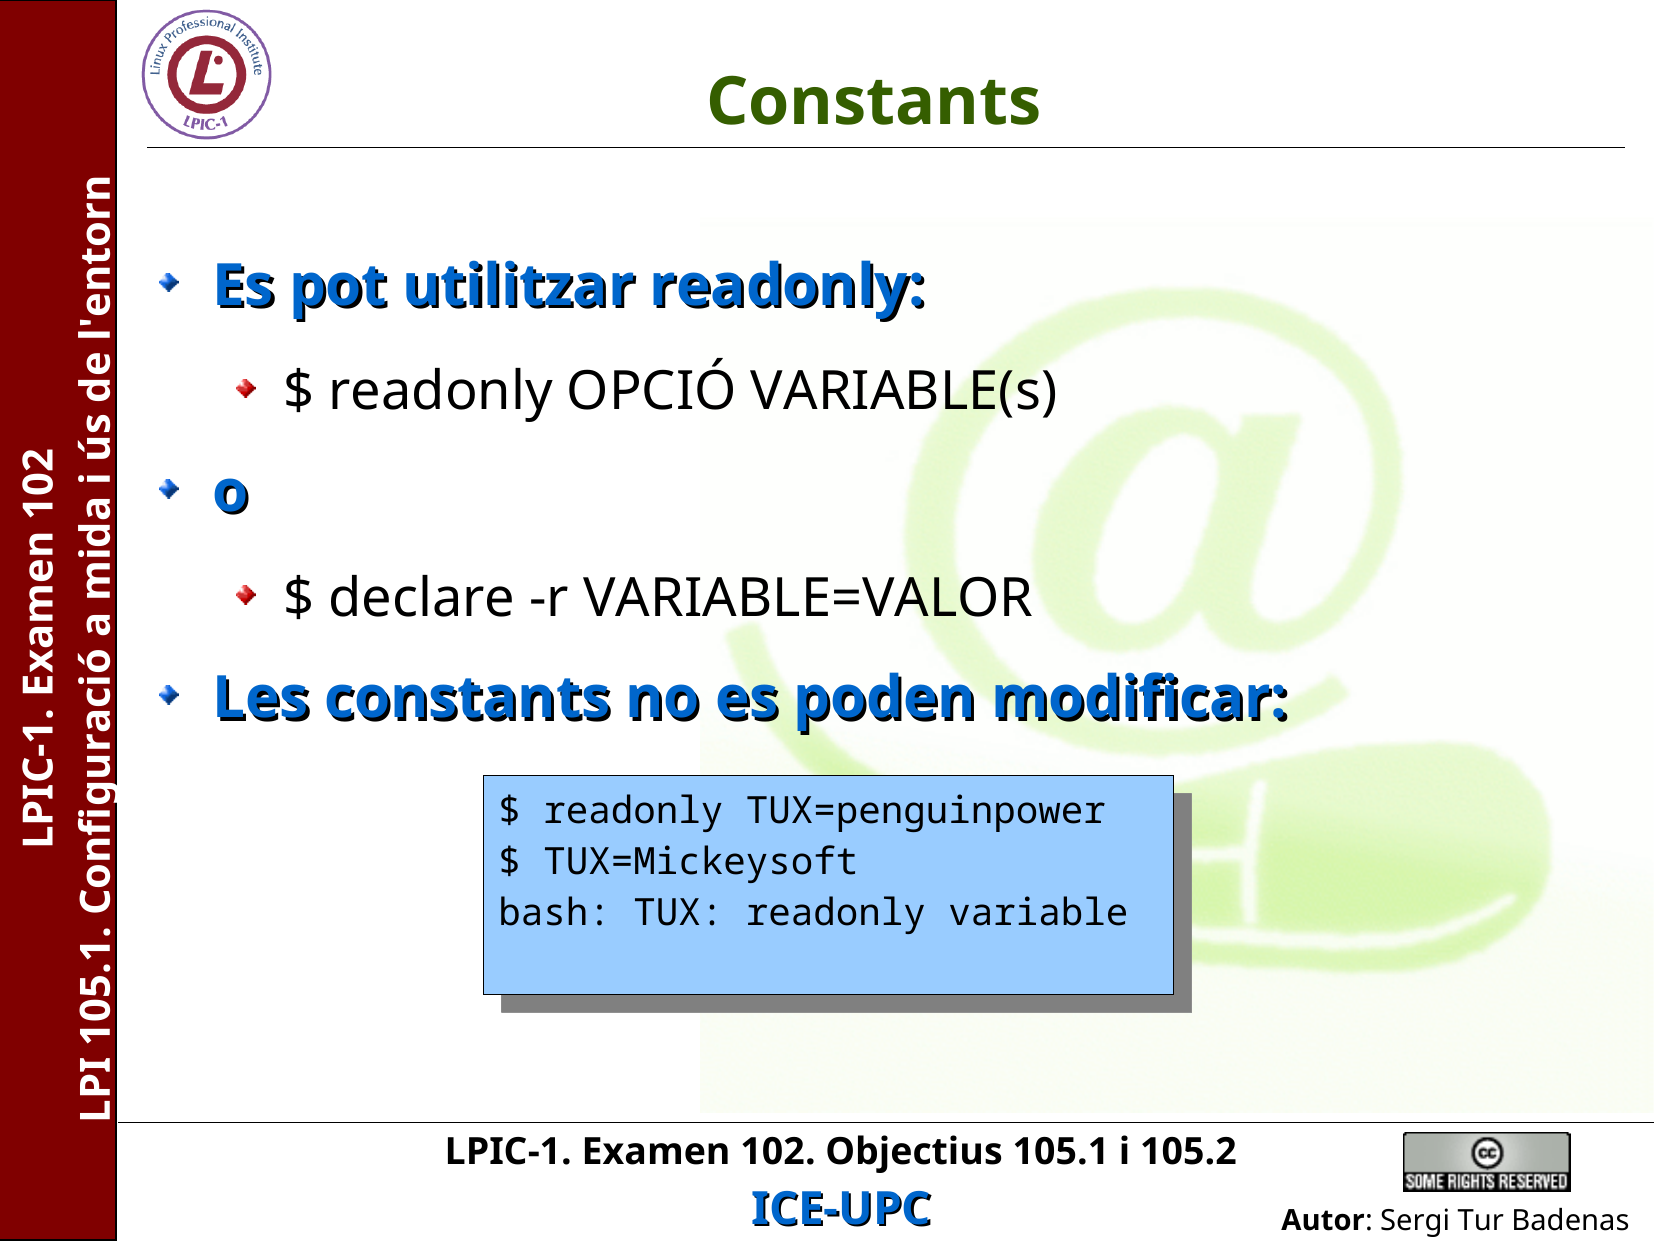

# Constants
Es pot utilitzar readonly:
$ readonly OPCIÓ VARIABLE(s)
o
$ declare -r VARIABLE=VALOR
Les constants no es poden modificar:
$ readonly TUX=penguinpower
$ TUX=Mickeysoft
bash: TUX: readonly variable